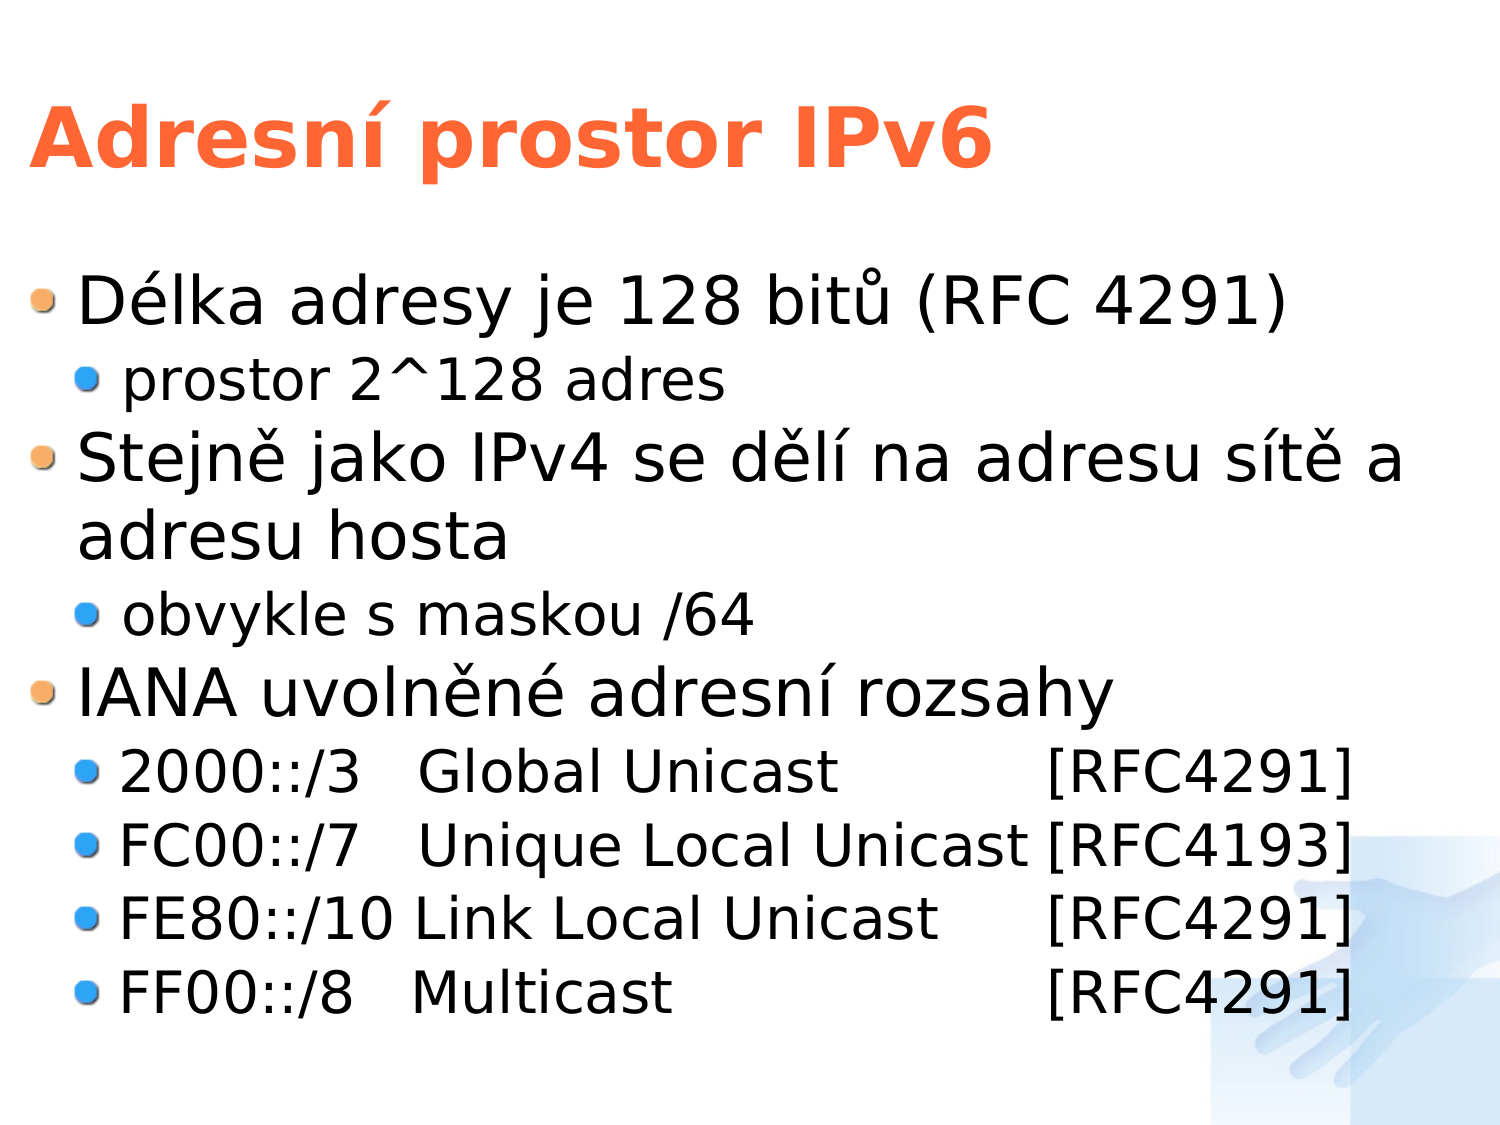

# Adresní prostor IPv6
Délka adresy je 128 bitů (RFC 4291)
prostor 2^128 adres
Stejně jako IPv4 se dělí na adresu sítě a adresu hosta
obvykle s maskou /64
IANA uvolněné adresní rozsahy
2000::/3 Global Unicast 	[RFC4291]
FC00::/7 Unique Local Unicast	[RFC4193]
FE80::/10 Link Local Unicast 	[RFC4291]
FF00::/8 Multicast 	[RFC4291]